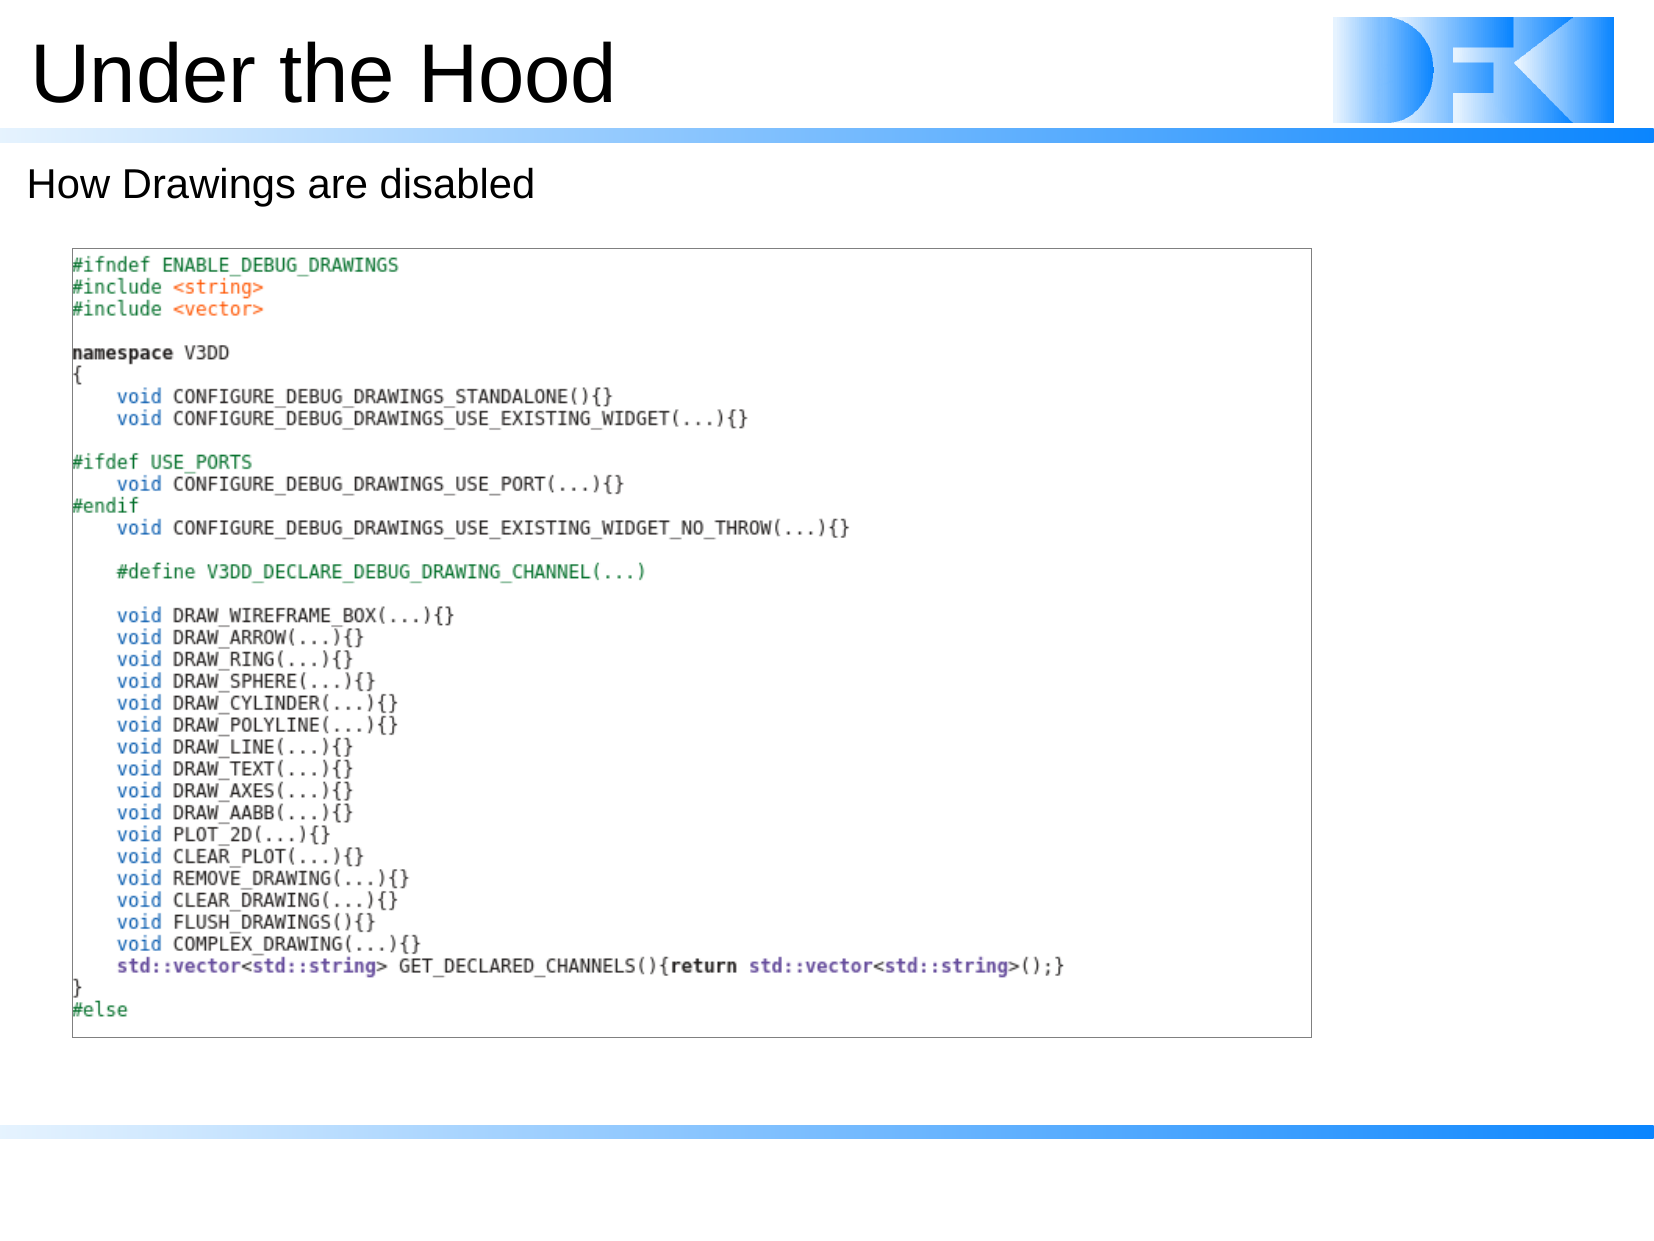

# Under the Hood
How Drawings are disabled